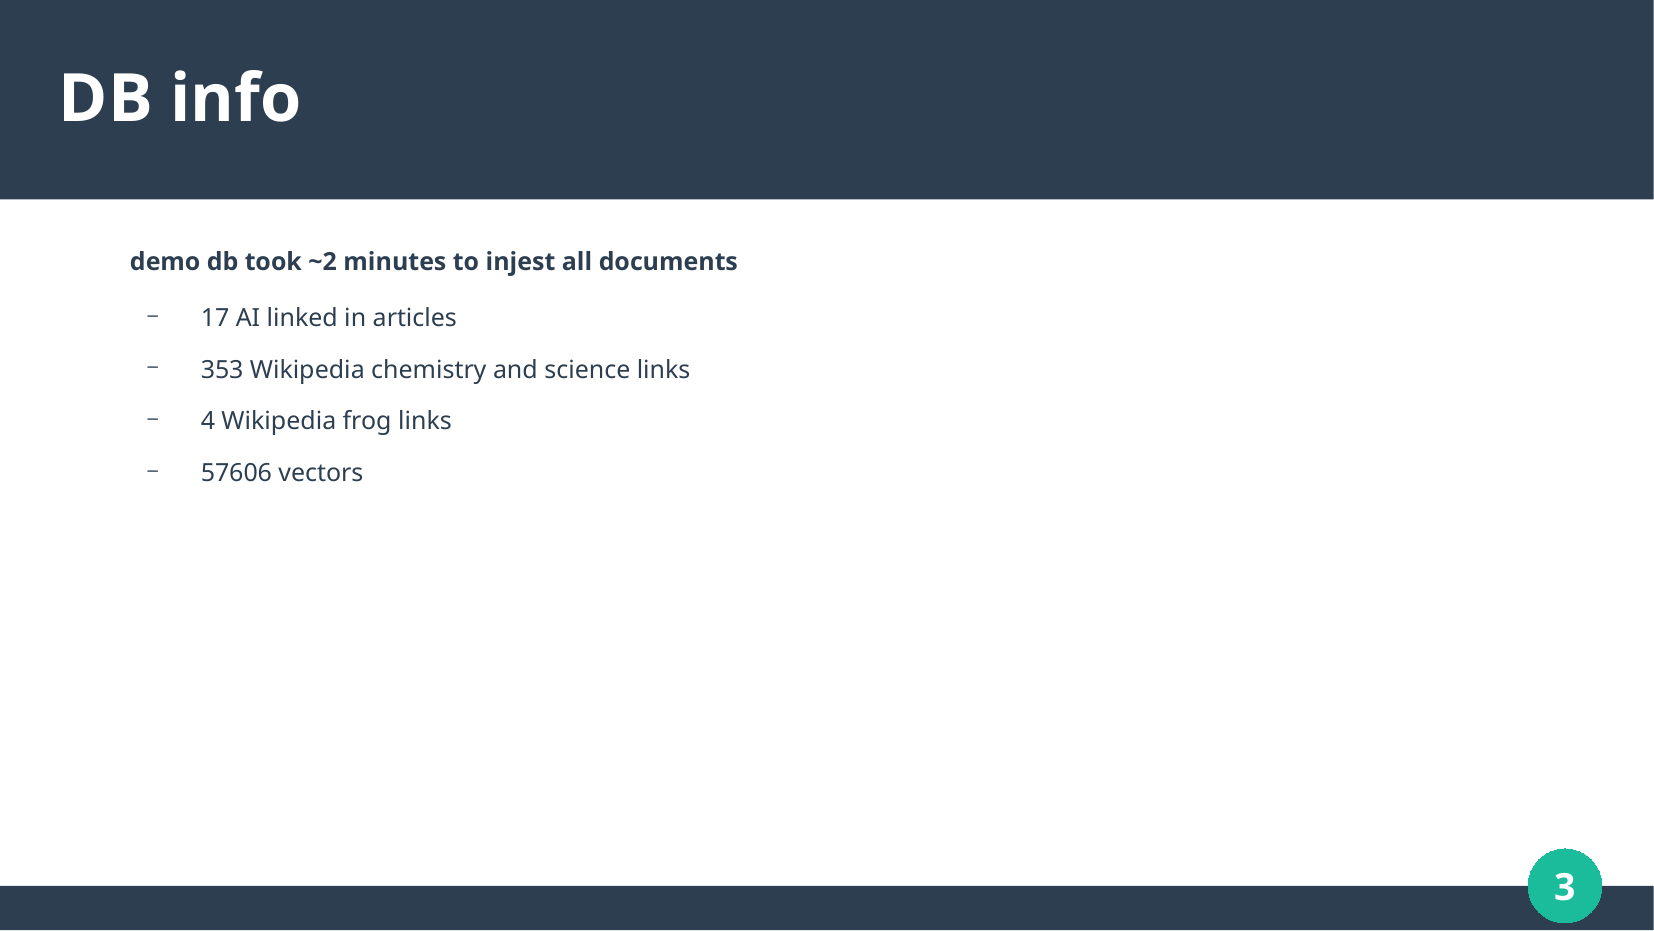

# DB info
demo db took ~2 minutes to injest all documents
17 AI linked in articles
353 Wikipedia chemistry and science links
4 Wikipedia frog links
57606 vectors
3